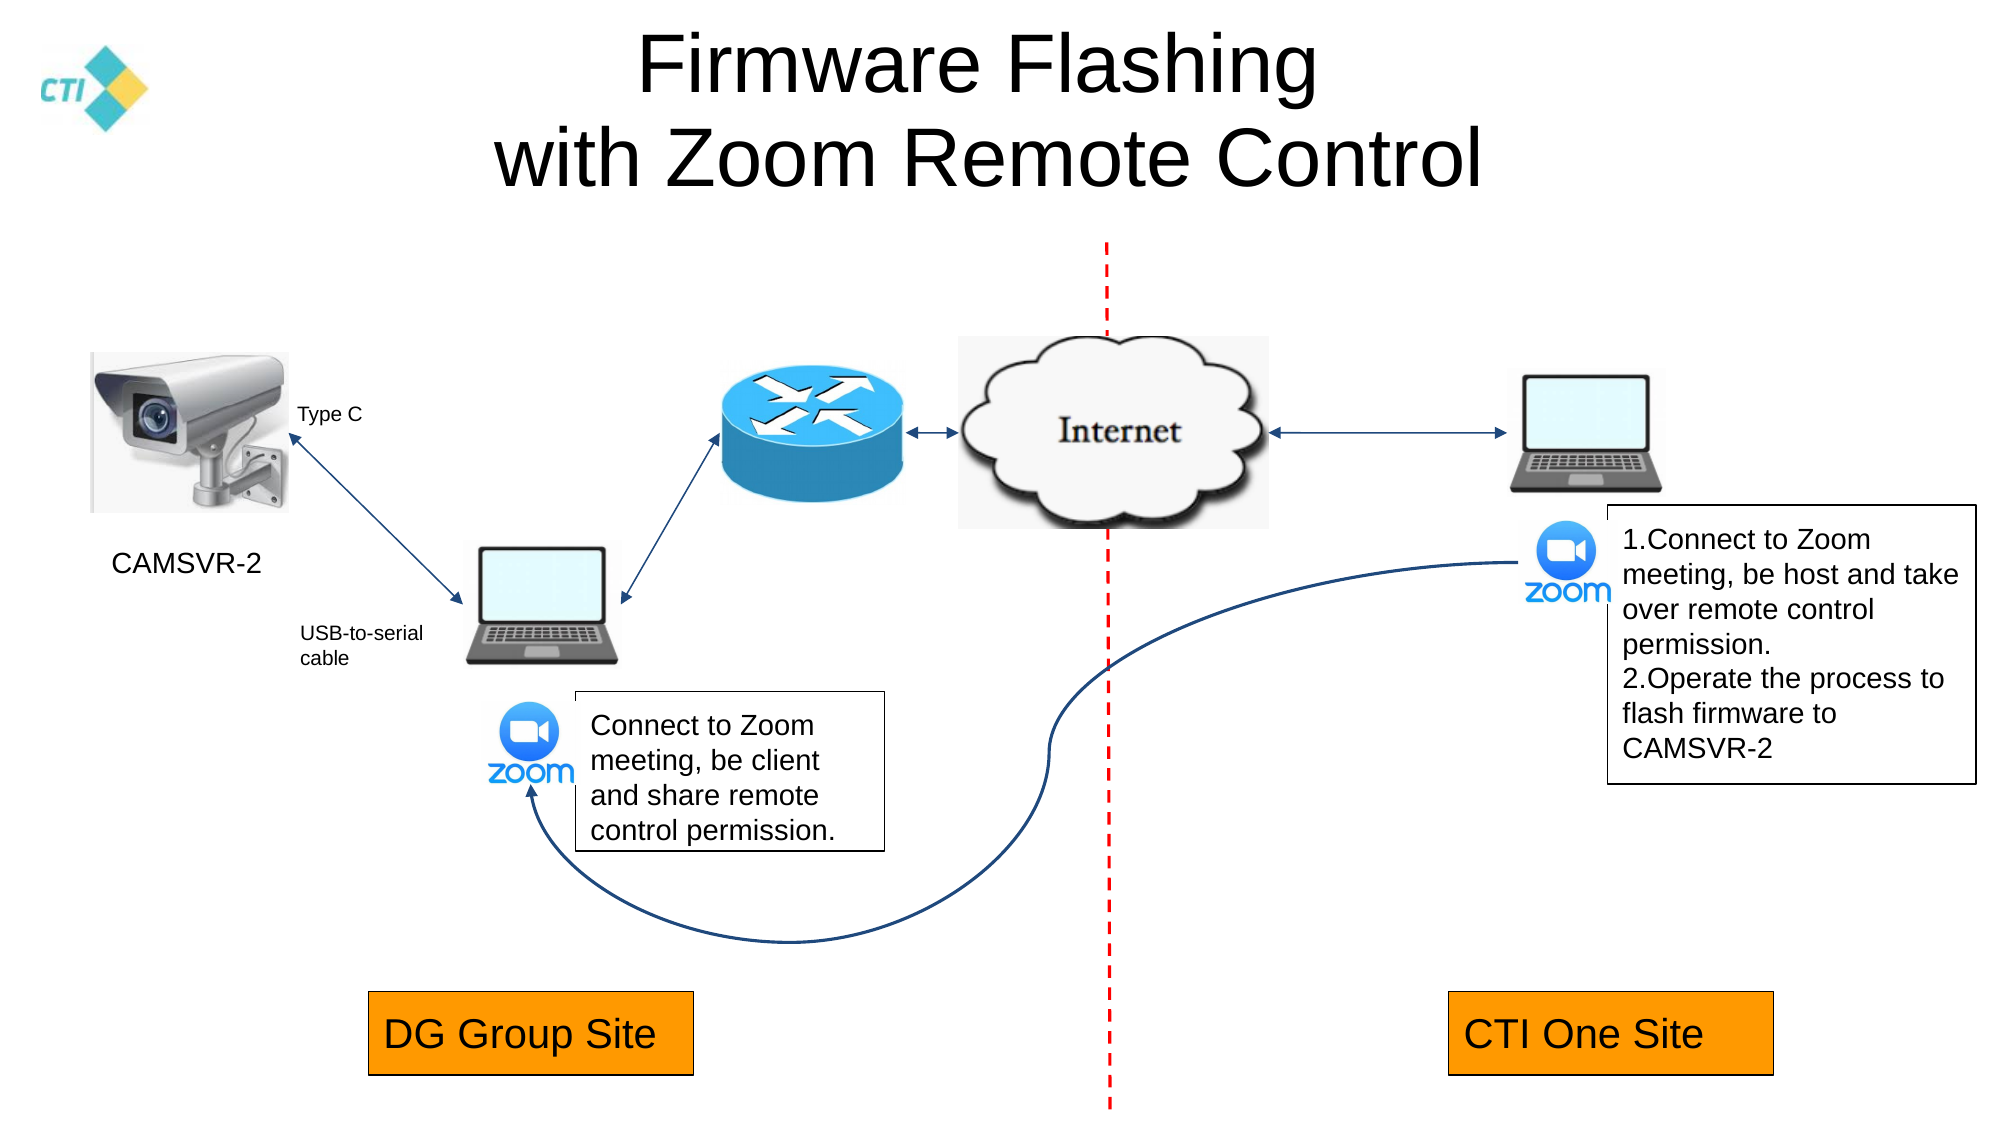

Firmware Flashing
with Zoom Remote Control
Type C
1.Connect to Zoom meeting, be host and take over remote control permission.
2.Operate the process to flash firmware to CAMSVR-2
CAMSVR-2
USB-to-serial cable
Connect to Zoom meeting, be client and share remote control permission.
DG Group Site
CTI One Site